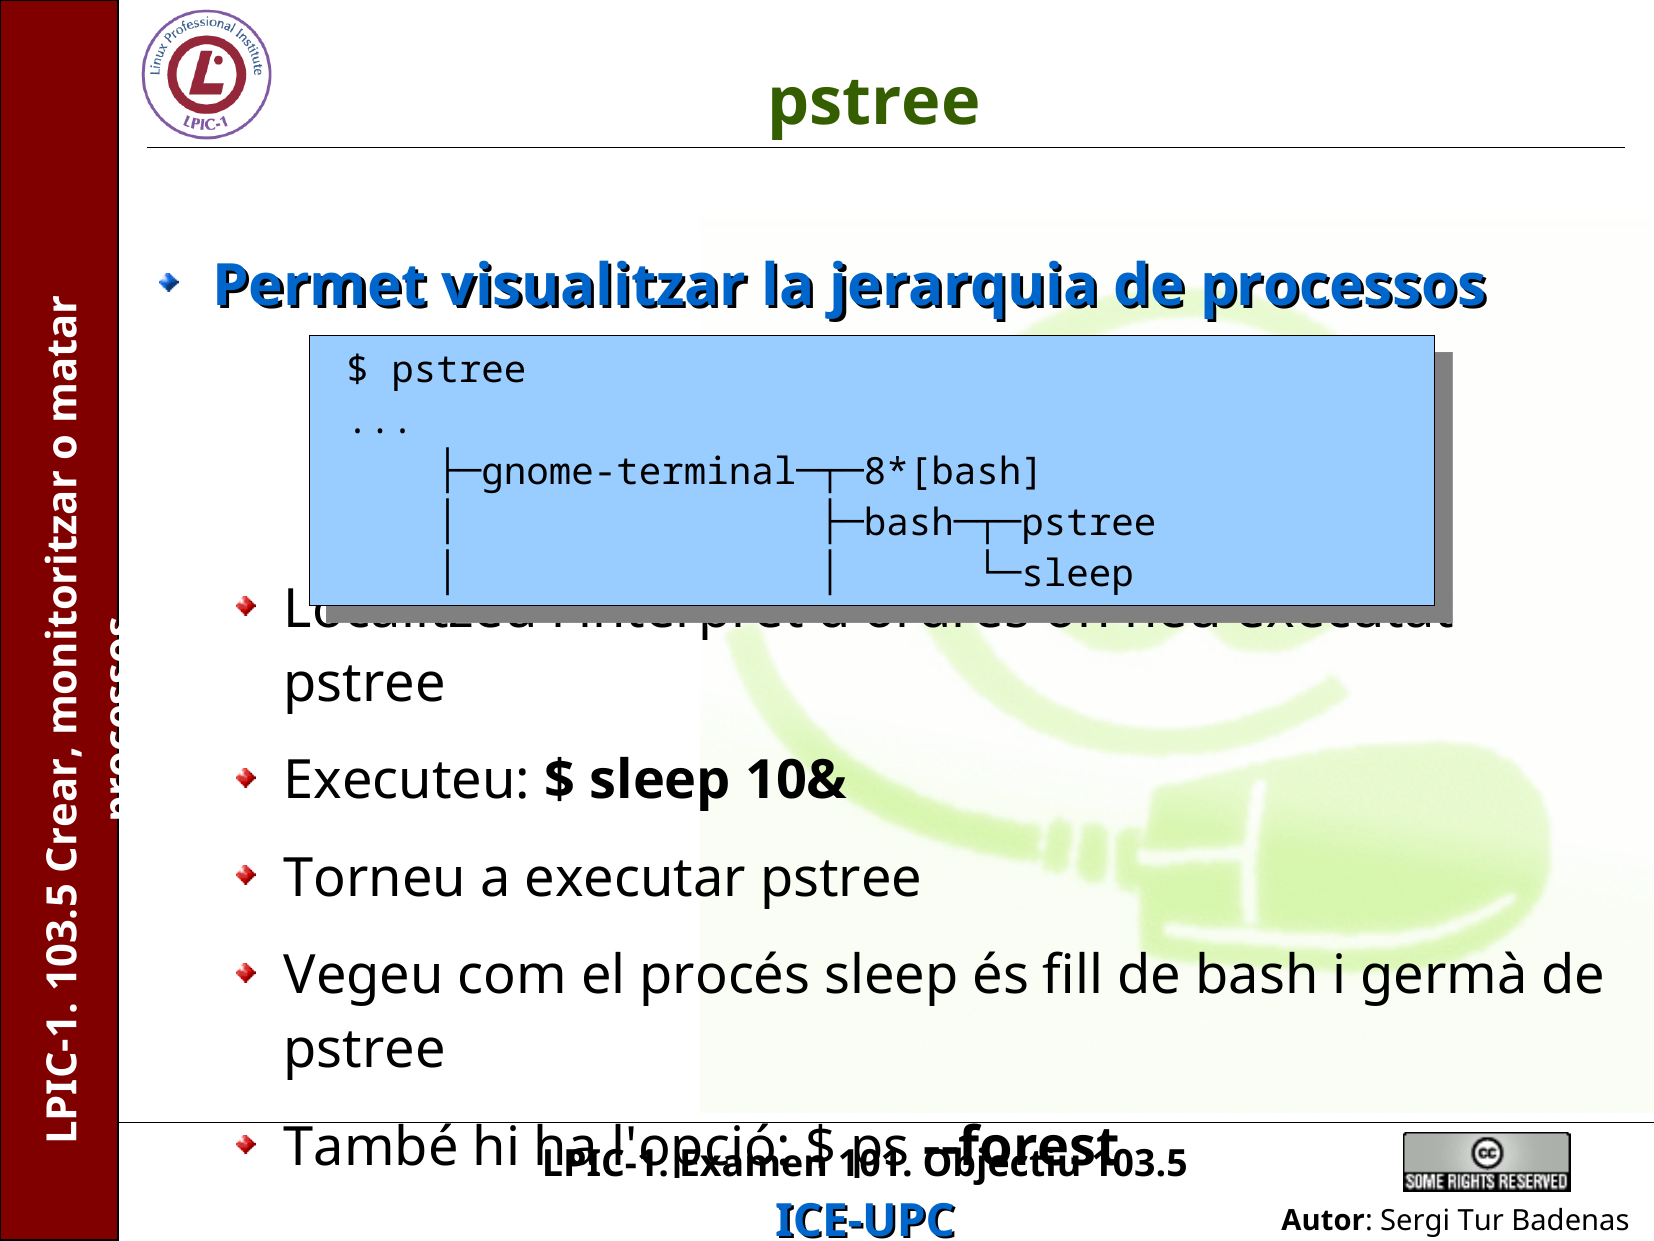

# pstree
Permet visualitzar la jerarquia de processos
Localitzeu l'interpret d'ordres on heu executat pstree
Executeu: $ sleep 10&
Torneu a executar pstree
Vegeu com el procés sleep és fill de bash i germà de pstree
També hi ha l'opció: $ ps --forest
 $ pstree
 ...
 ├─gnome-terminal─┬─8*[bash]
 │ ├─bash─┬─pstree
 │ │ └─sleep